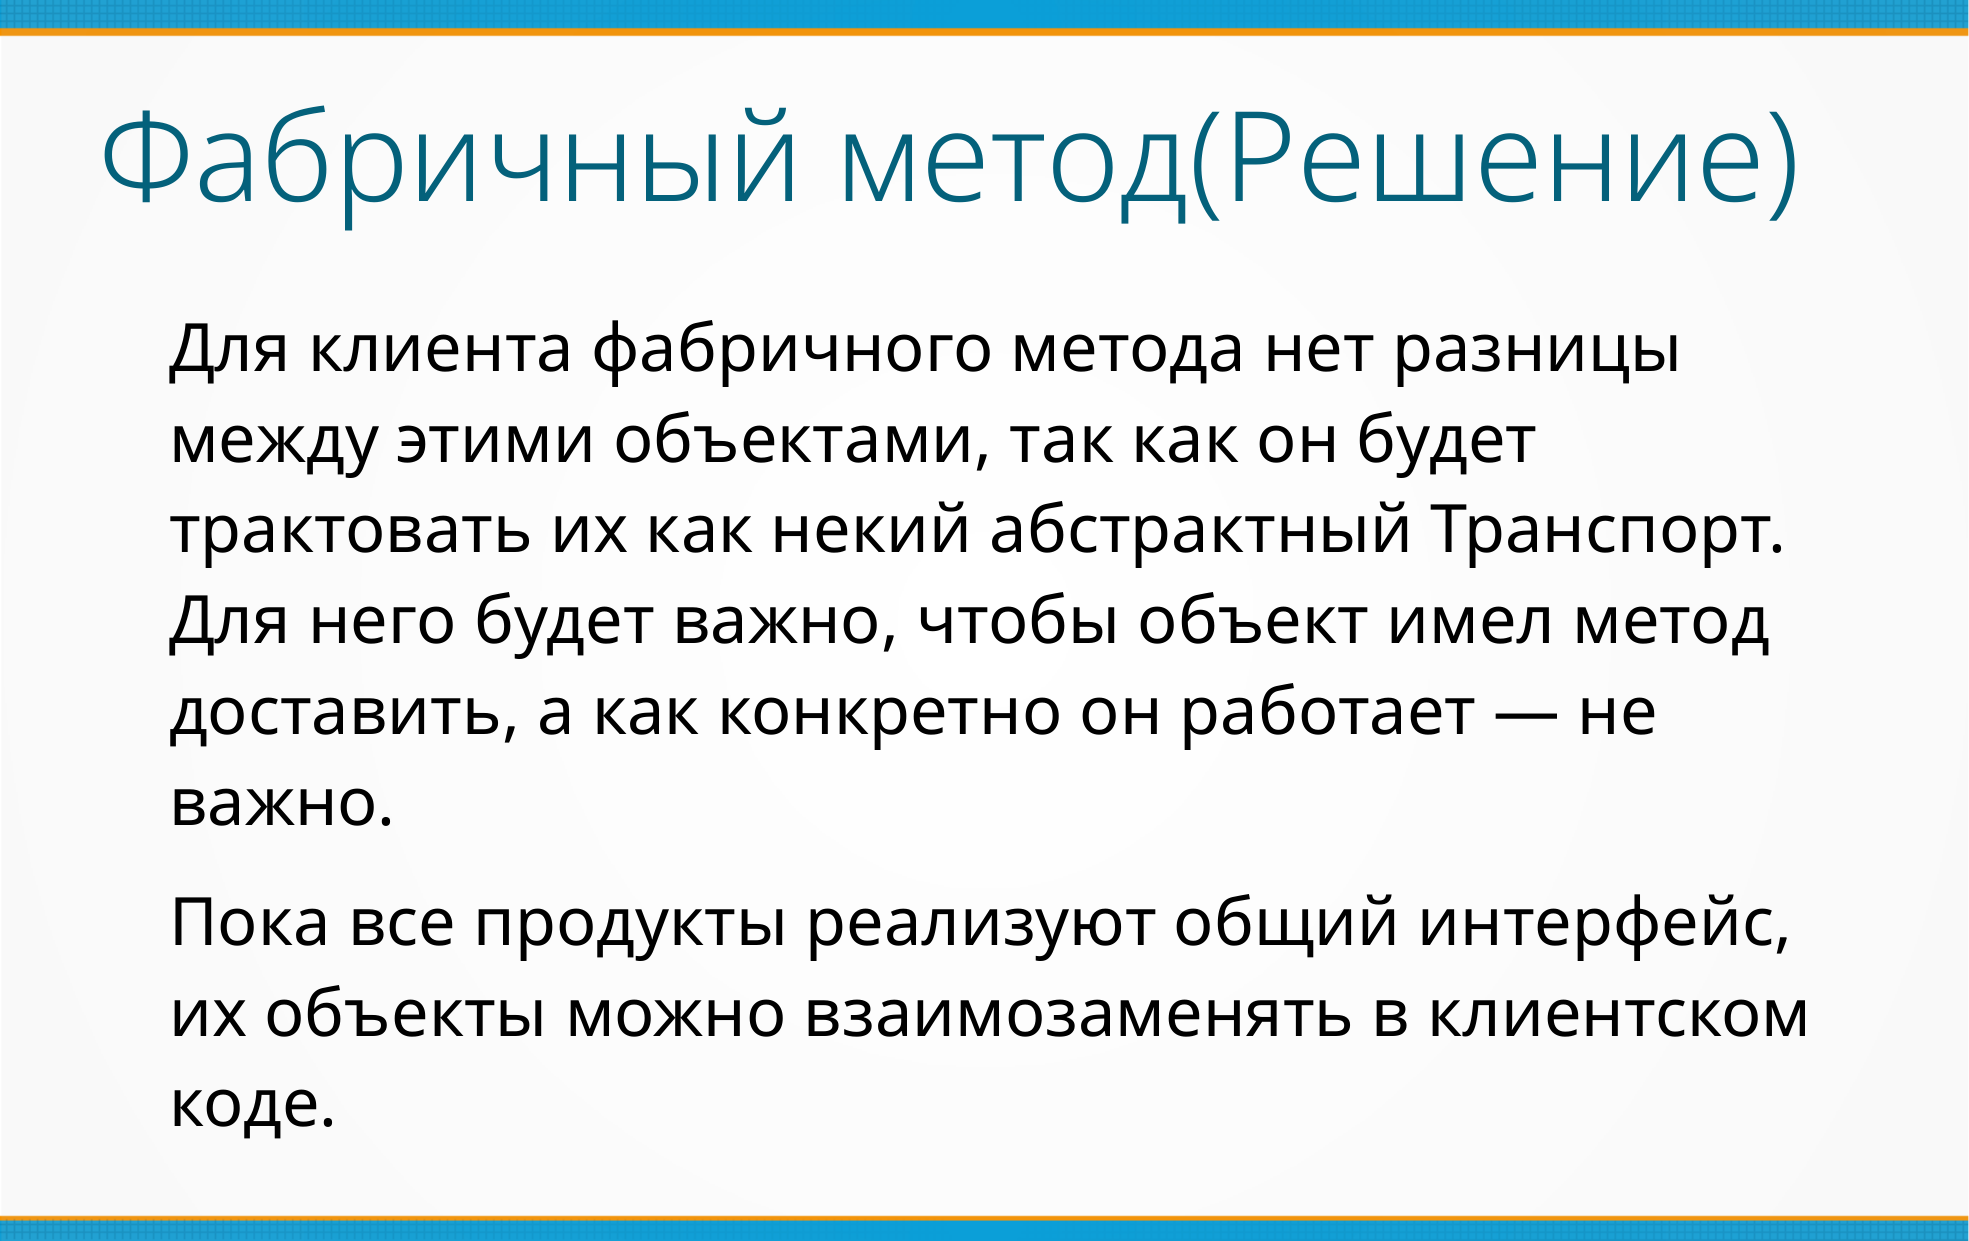

# Фабричный метод(Решение)
Для клиента фабричного метода нет разницы между этими объектами, так как он будет трактовать их как некий абстрактный Транспорт. Для него будет важно, чтобы объект имел метод доставить, а как конкретно он работает — не важно.
Пока все продукты реализуют общий интерфейс, их объекты можно взаимозаменять в клиентском коде.